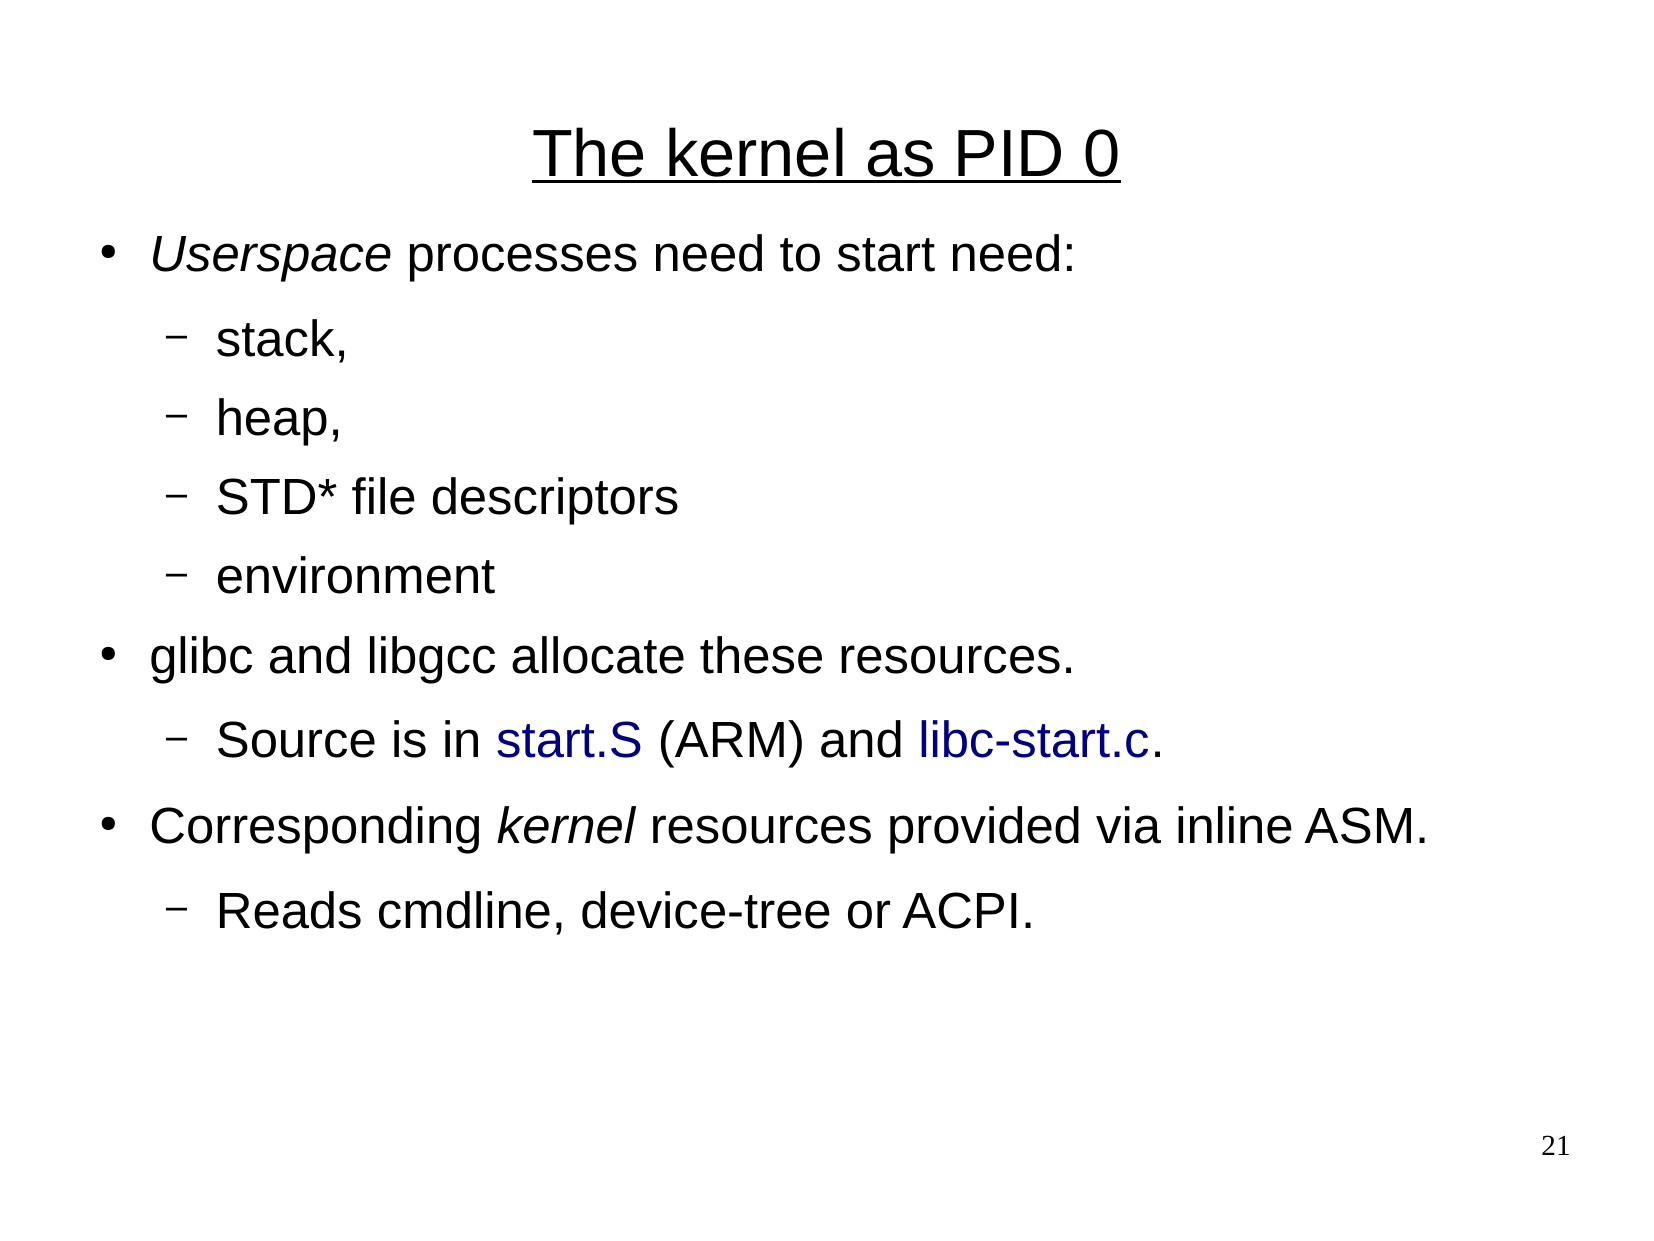

# The kernel as PID 0
Userspace processes need to start need:
stack,
heap,
STD* file descriptors
environment
glibc and libgcc allocate these resources.
Source is in start.S (ARM) and libc-start.c.
Corresponding kernel resources provided via inline ASM.
Reads cmdline, device-tree or ACPI.
21